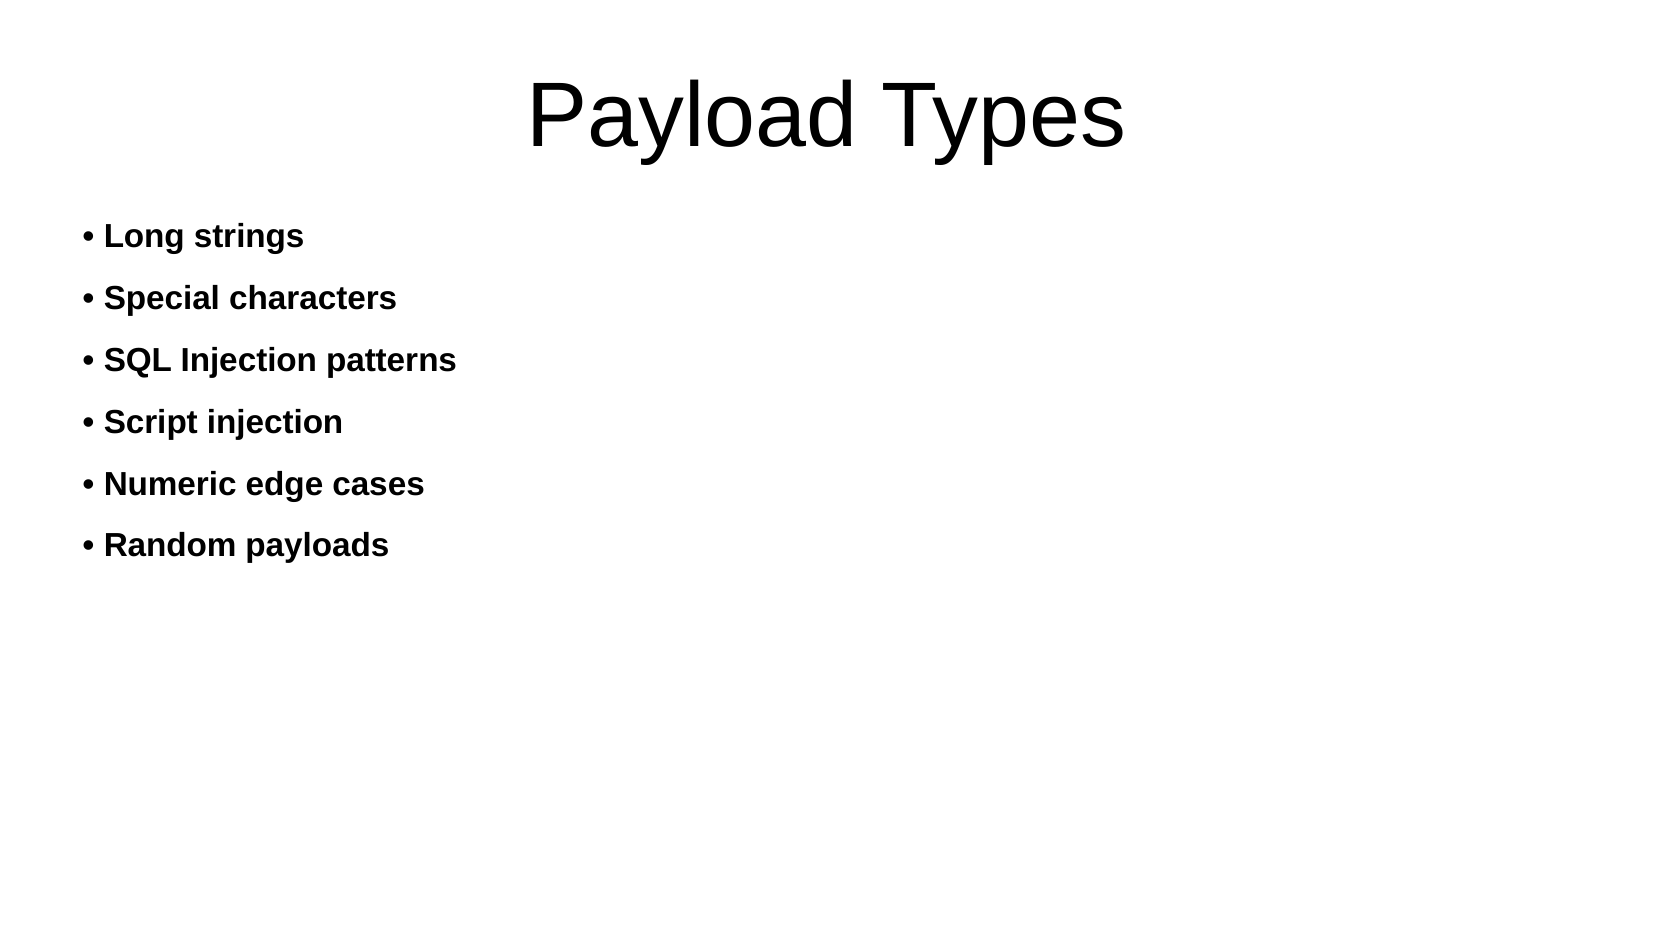

# Payload Types
• Long strings
• Special characters
• SQL Injection patterns
• Script injection
• Numeric edge cases
• Random payloads